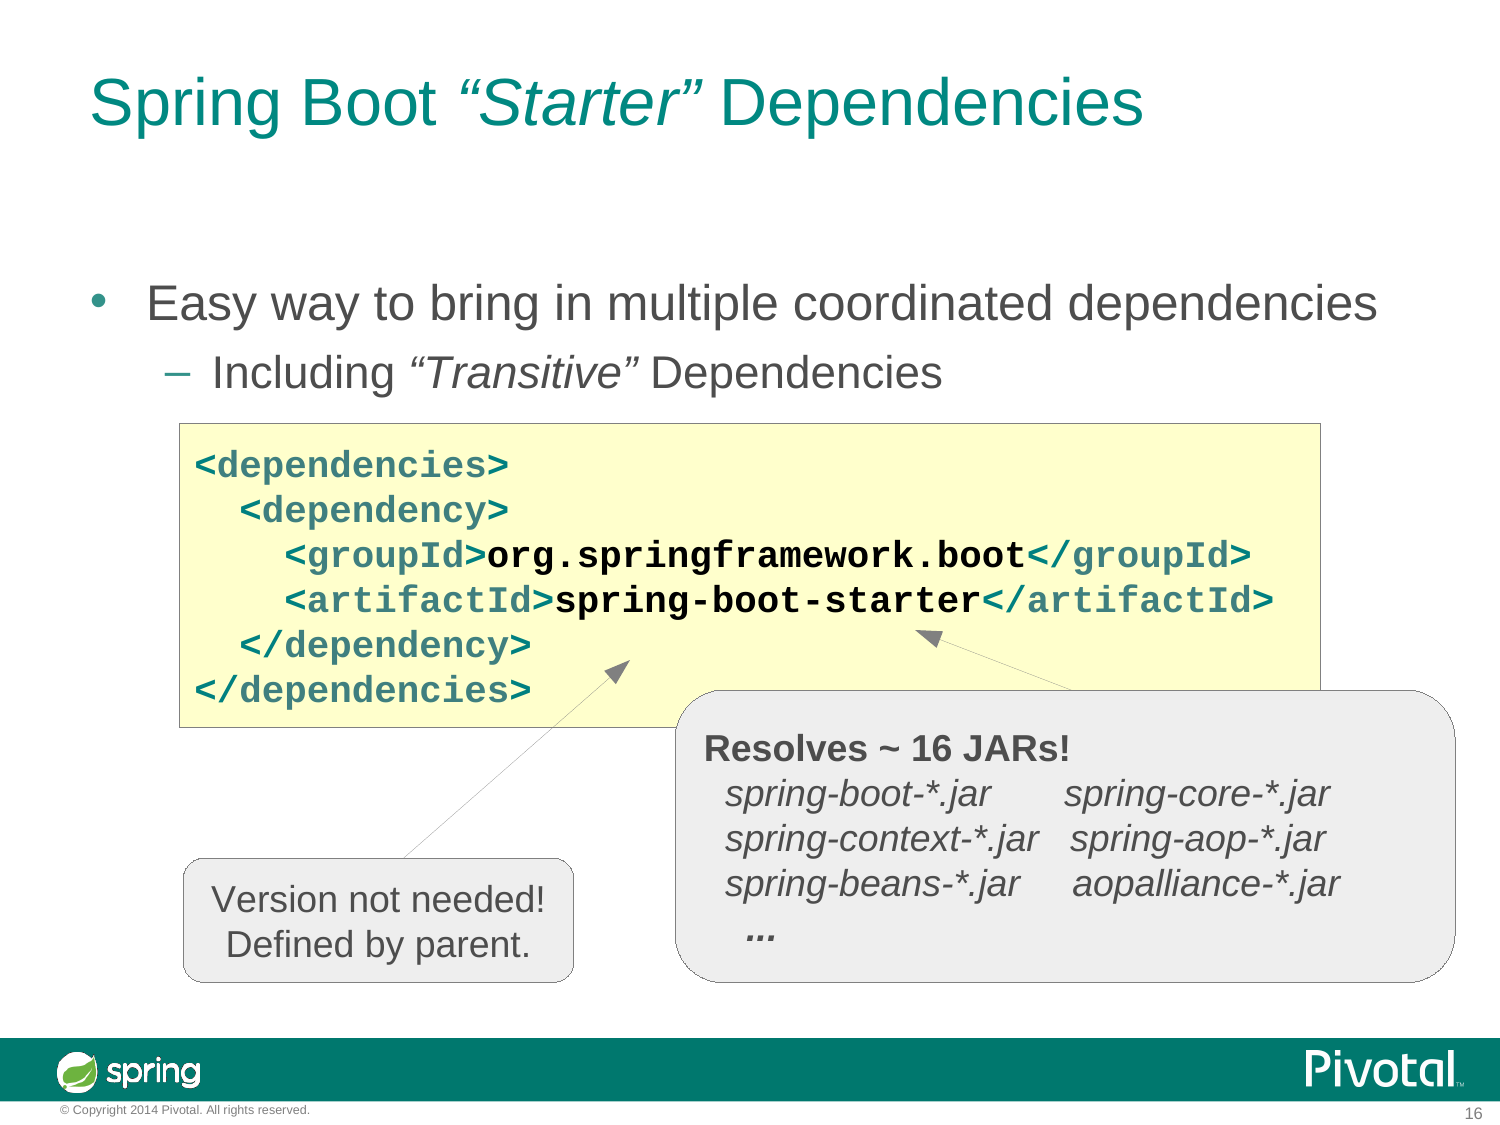

# Spring Boot “Starter” Dependencies
Easy way to bring in multiple coordinated dependencies
Including “Transitive” Dependencies
<dependencies>
 <dependency>
 <groupId>org.springframework.boot</groupId>
 <artifactId>spring-boot-starter</artifactId>
 </dependency>
</dependencies>
Resolves ~ 16 JARs!
 spring-boot-*.jar spring-core-*.jar
 spring-context-*.jar spring-aop-*.jar
 spring-beans-*.jar aopalliance-*.jar
 ...
Version not needed!
Defined by parent.